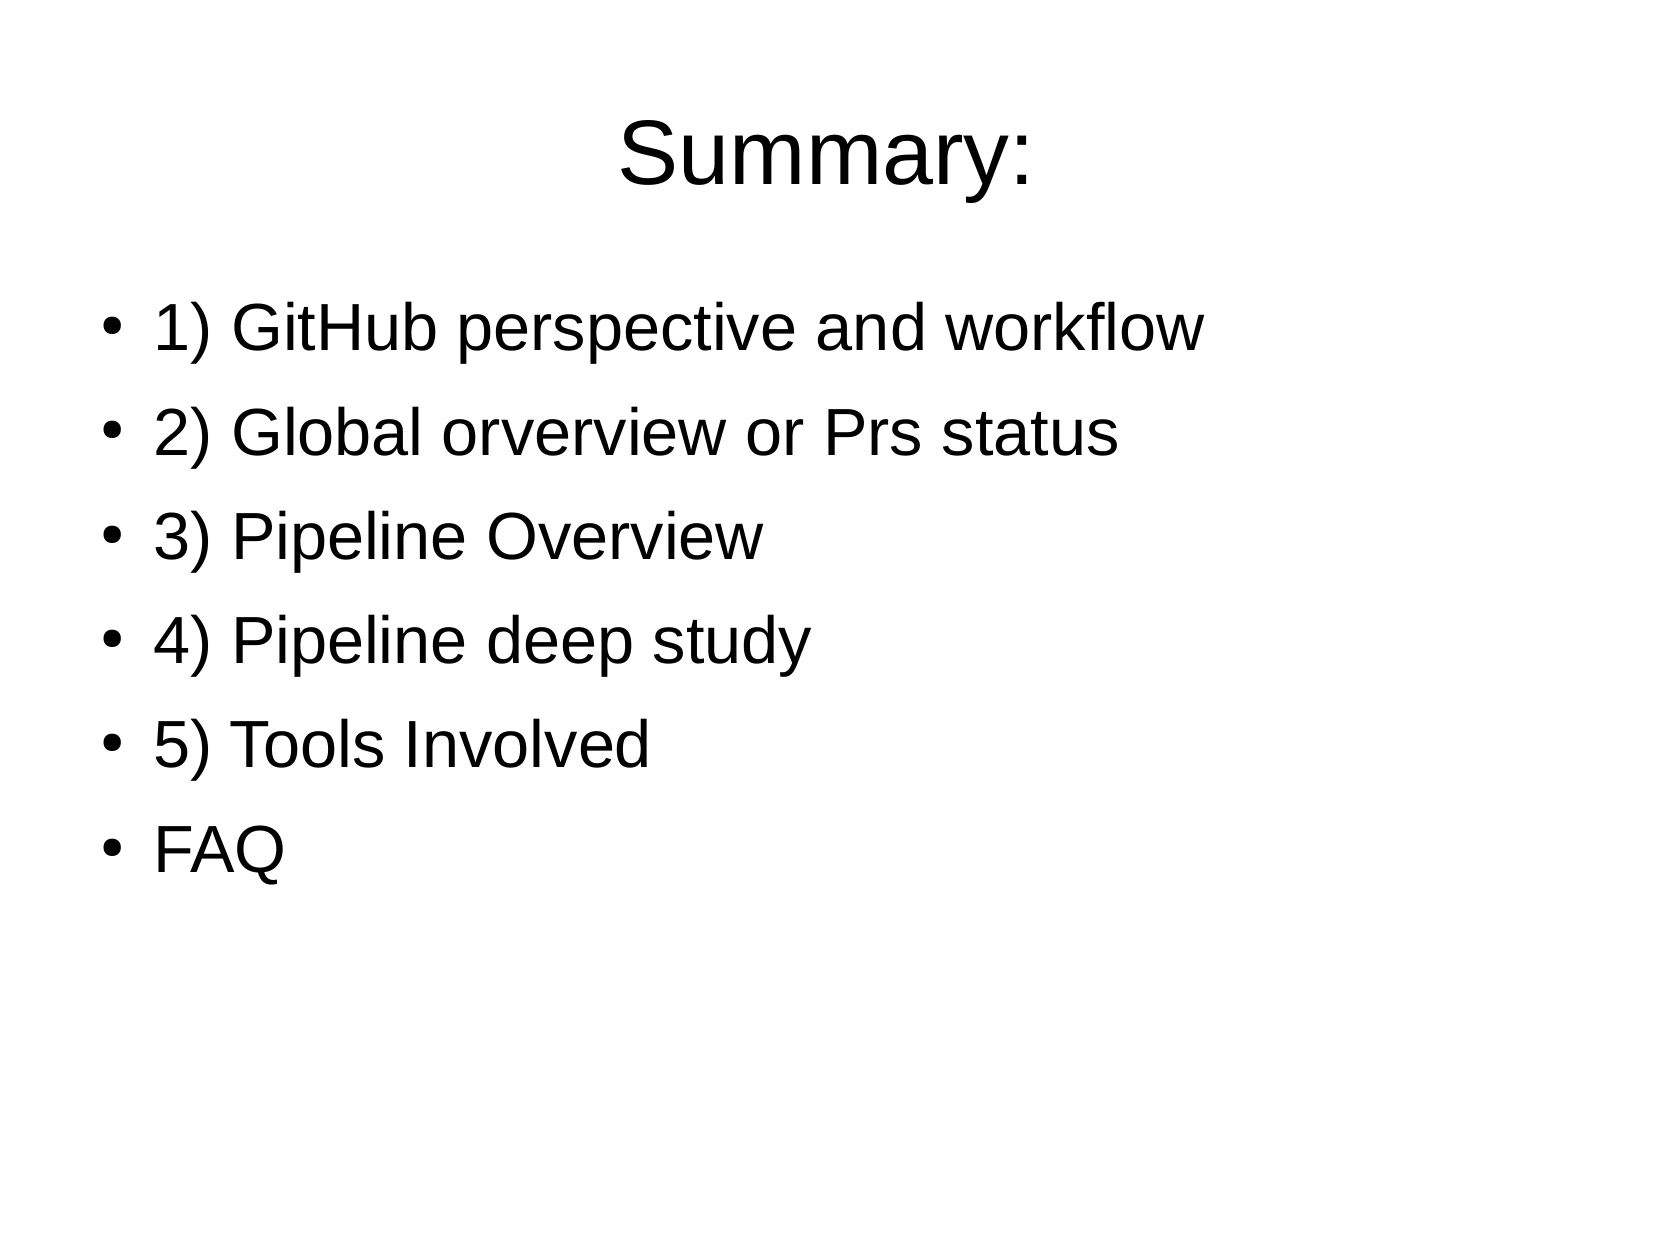

# Summary:
1) GitHub perspective and workflow
2) Global orverview or Prs status
3) Pipeline Overview
4) Pipeline deep study
5) Tools Involved
FAQ